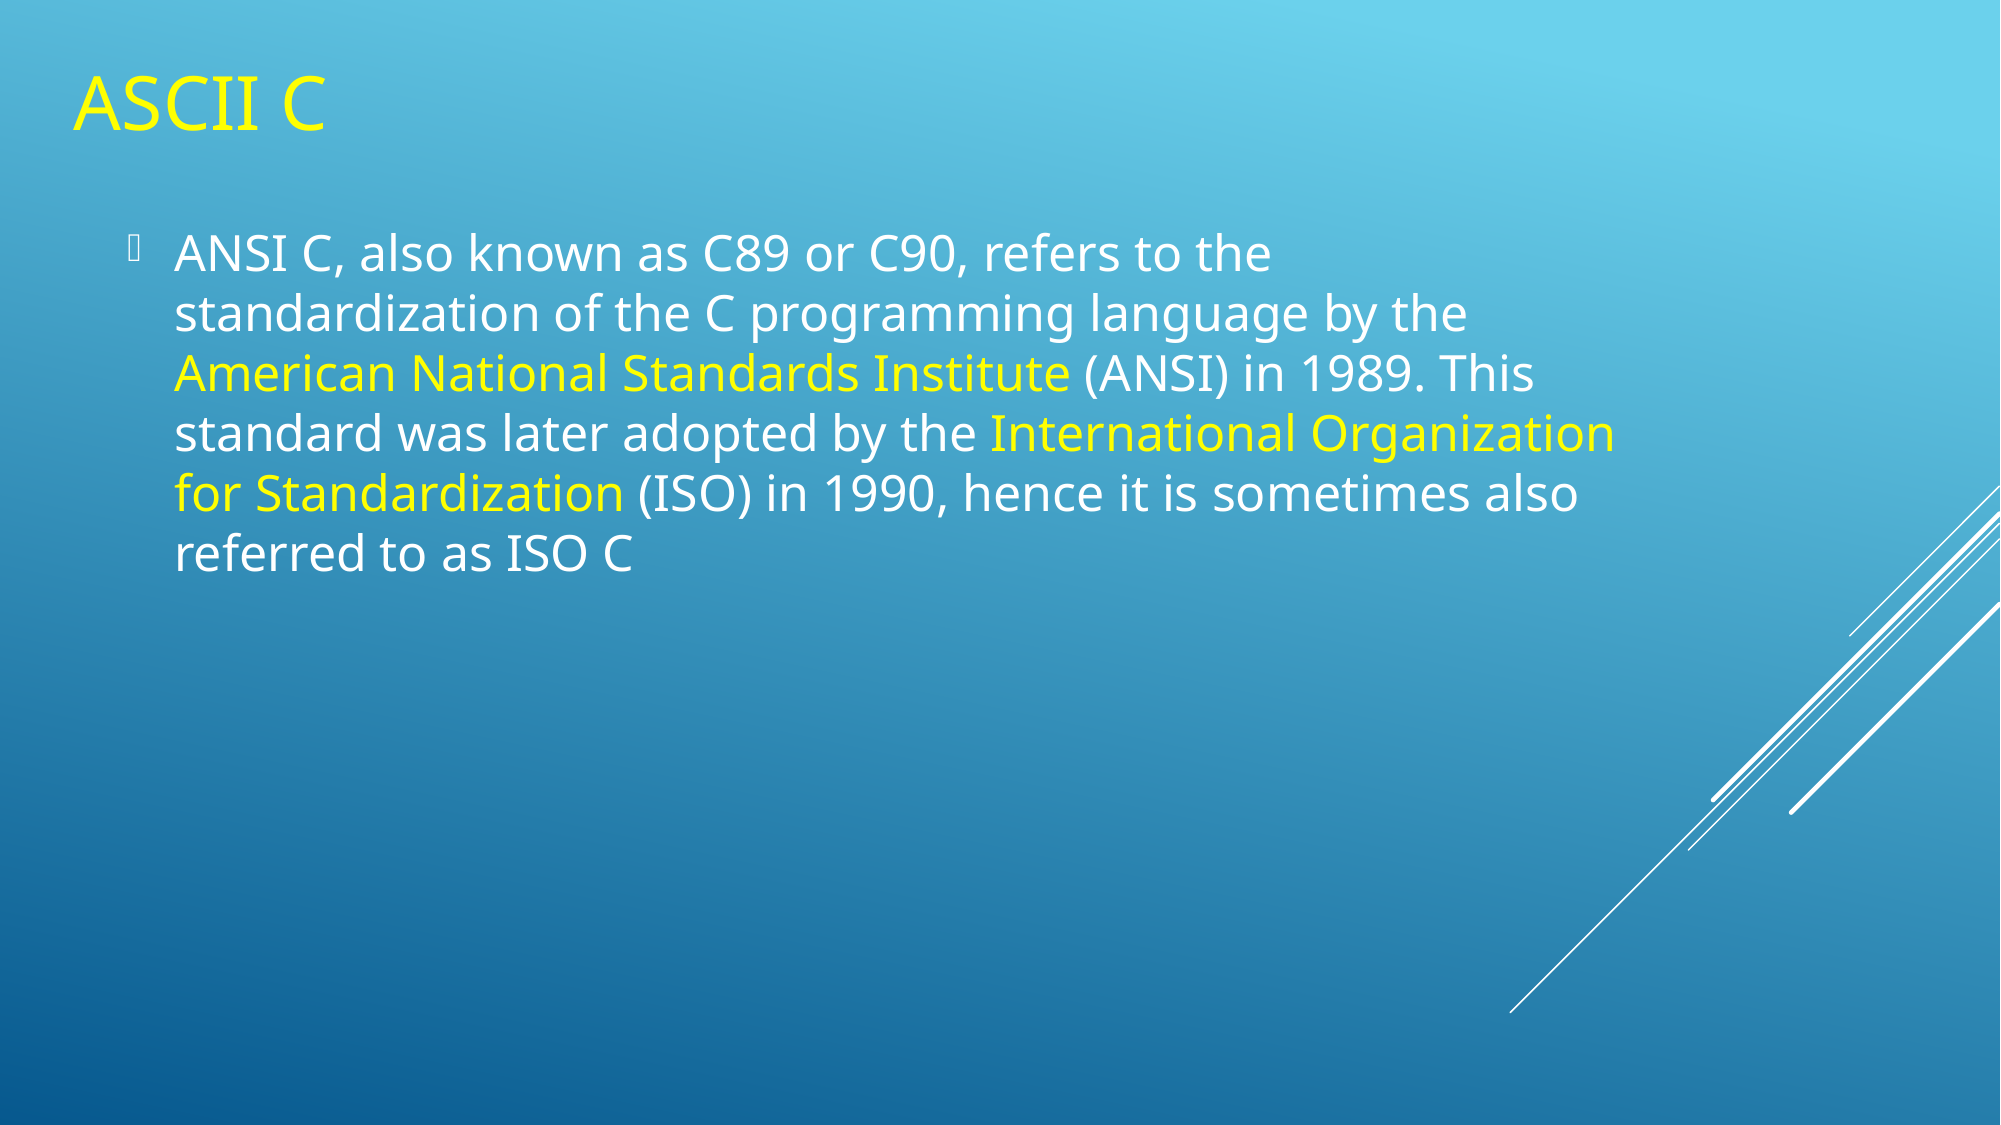

# ASCII C
ANSI C, also known as C89 or C90, refers to the standardization of the C programming language by the American National Standards Institute (ANSI) in 1989. This standard was later adopted by the International Organization for Standardization (ISO) in 1990, hence it is sometimes also referred to as ISO C